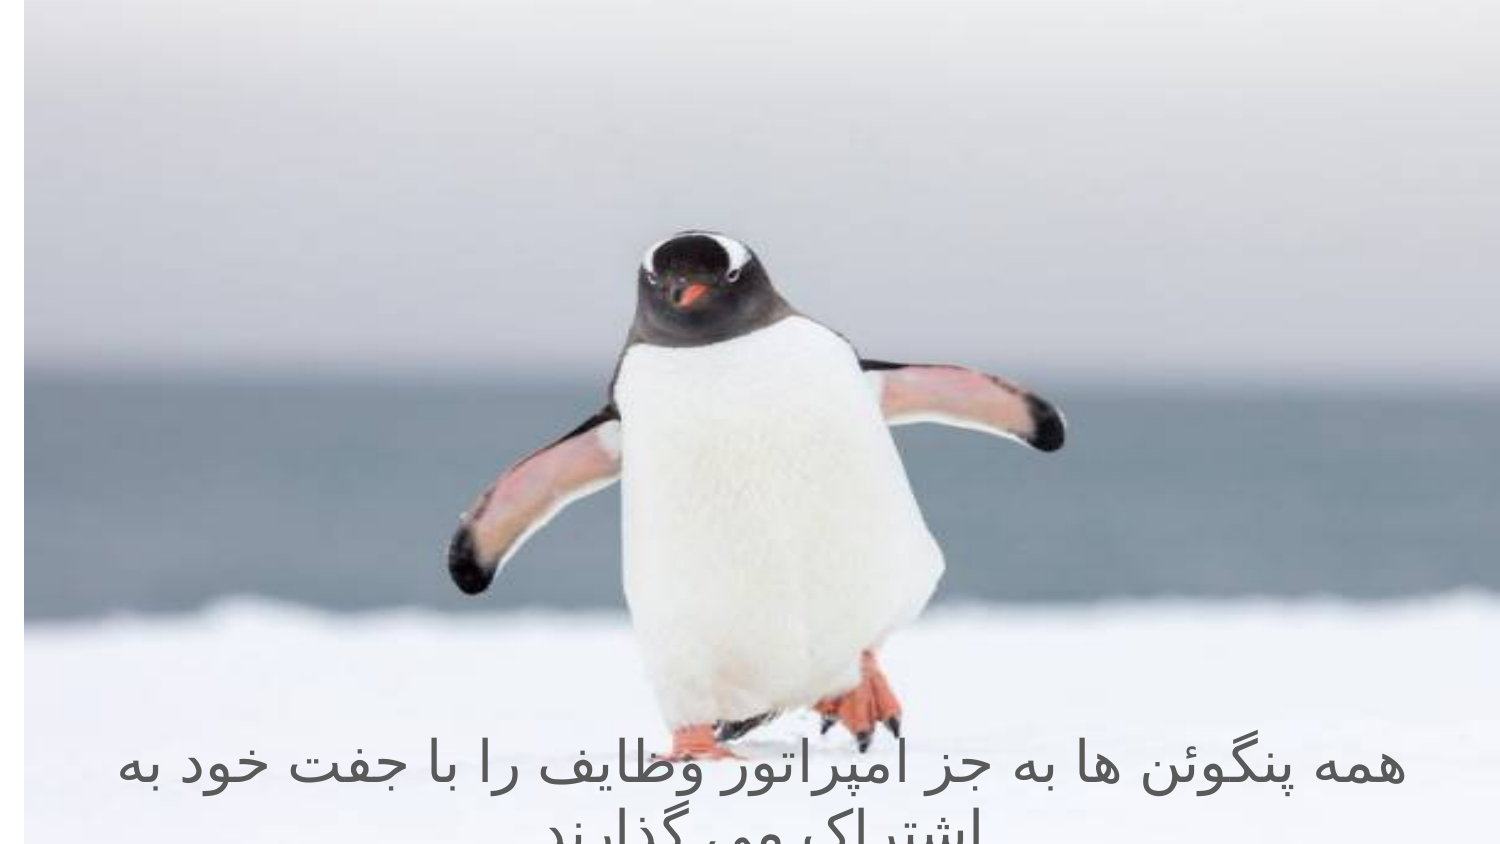

# همه پنگوئن ها به جز امپراتور وظایف را با جفت خود به اشتراک می گذارند